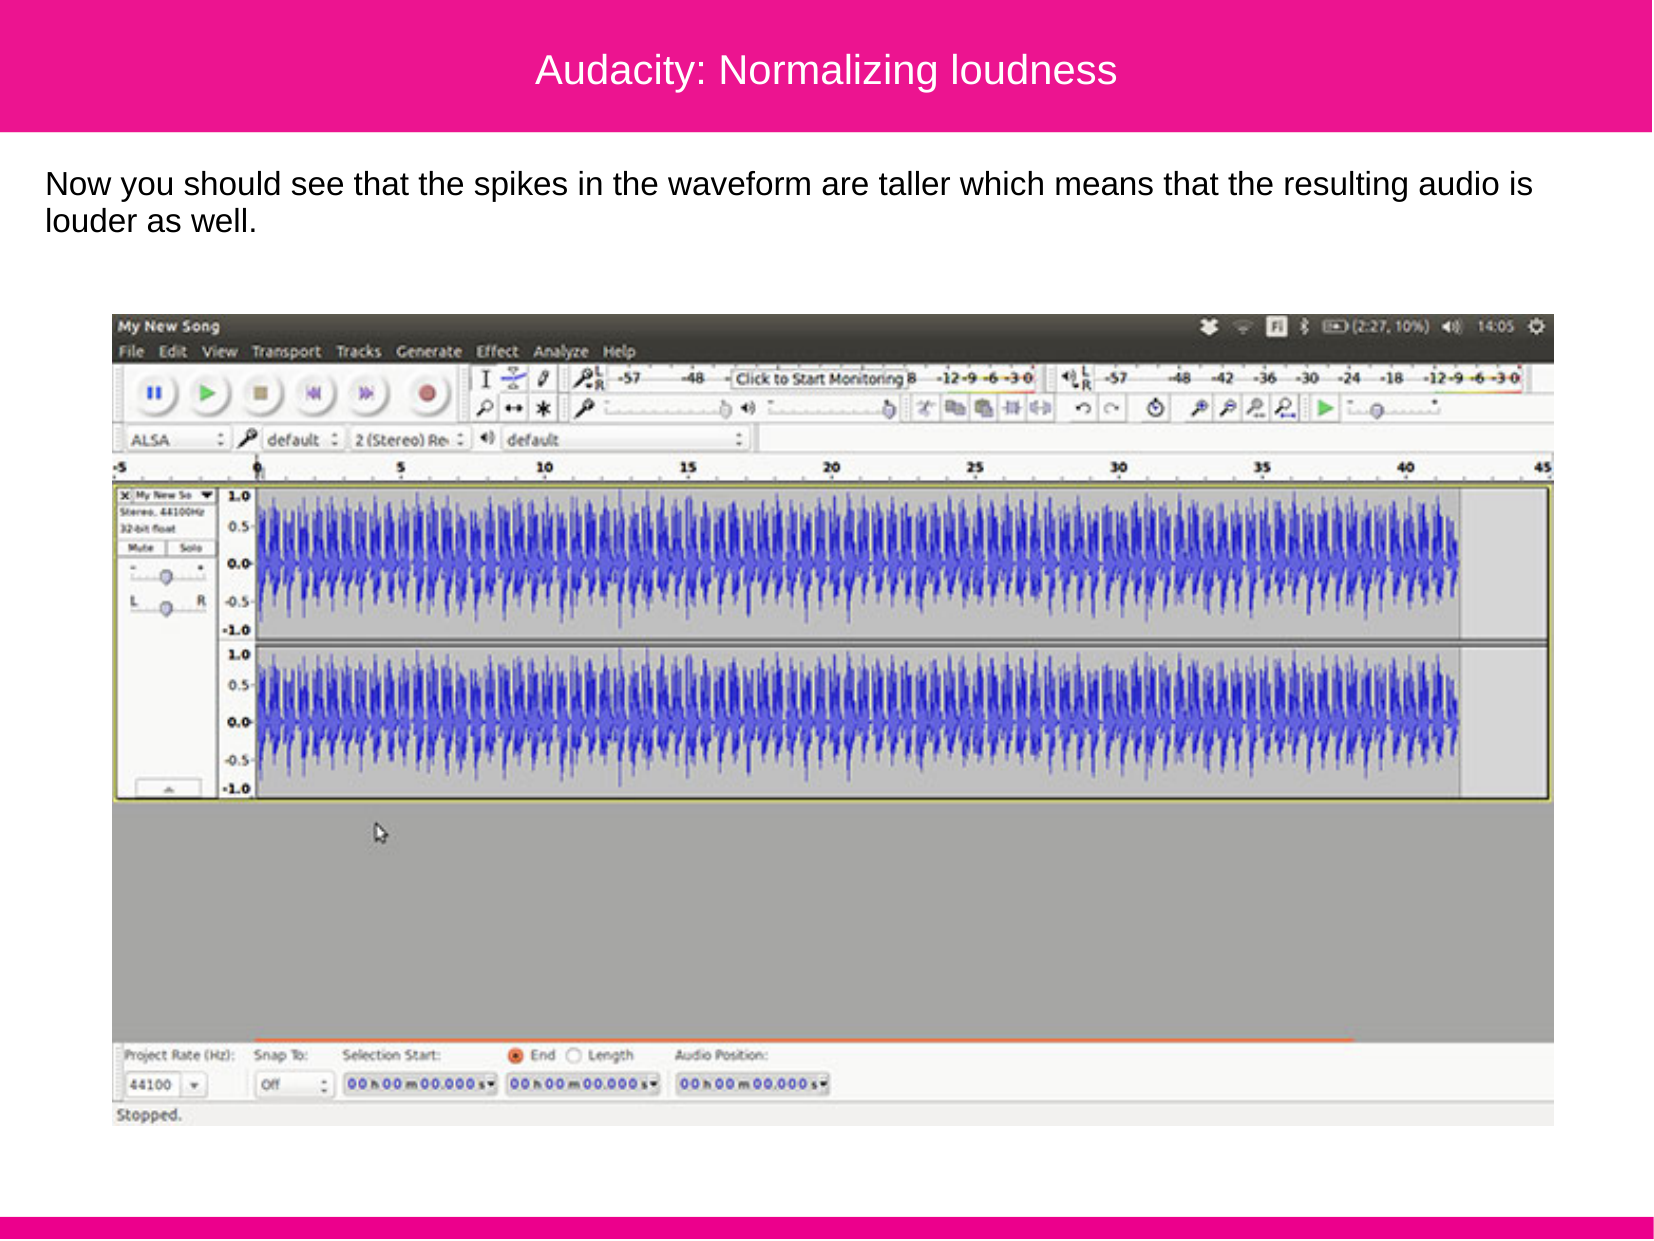

# Audacity: Normalizing loudness
Now you should see that the spikes in the waveform are taller which means that the resulting audio is louder as well.